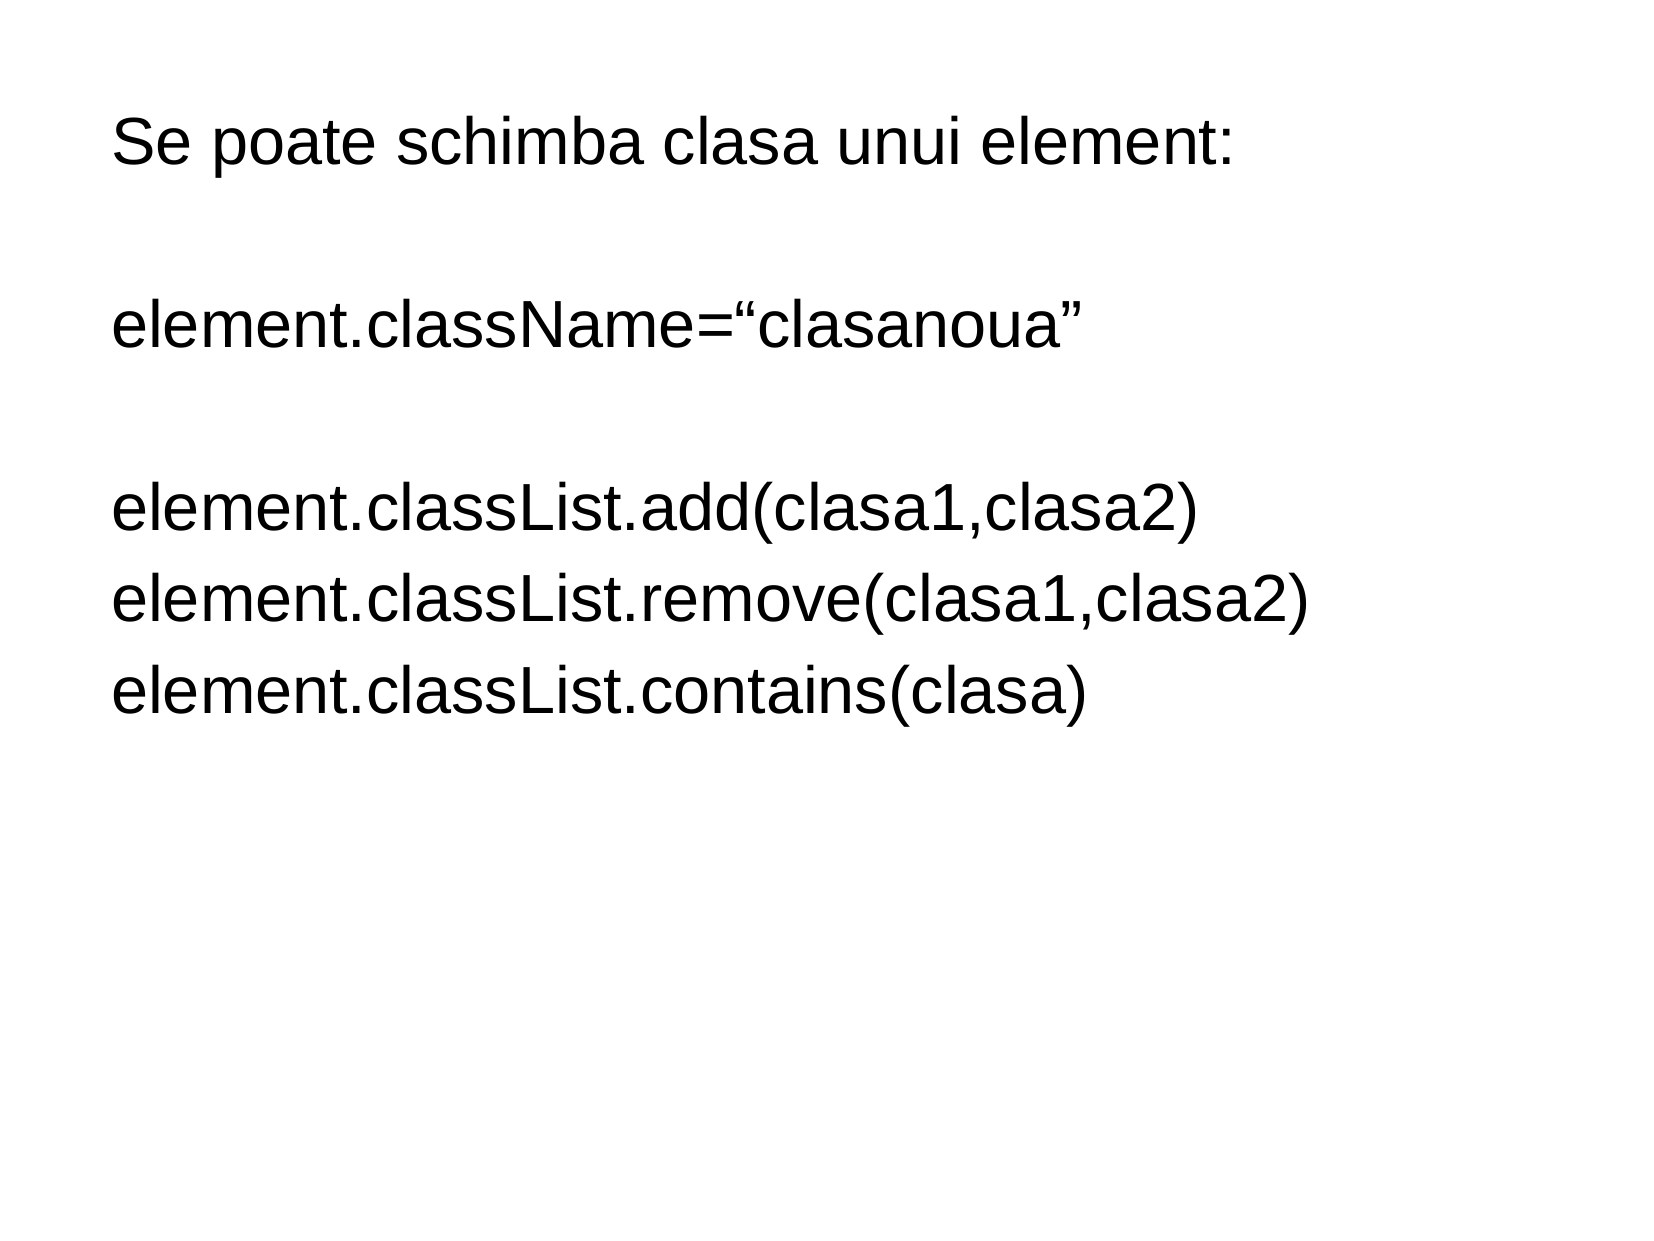

Se poate schimba clasa unui element:
element.className=“clasanoua”
element.classList.add(clasa1,clasa2)
element.classList.remove(clasa1,clasa2)
element.classList.contains(clasa)